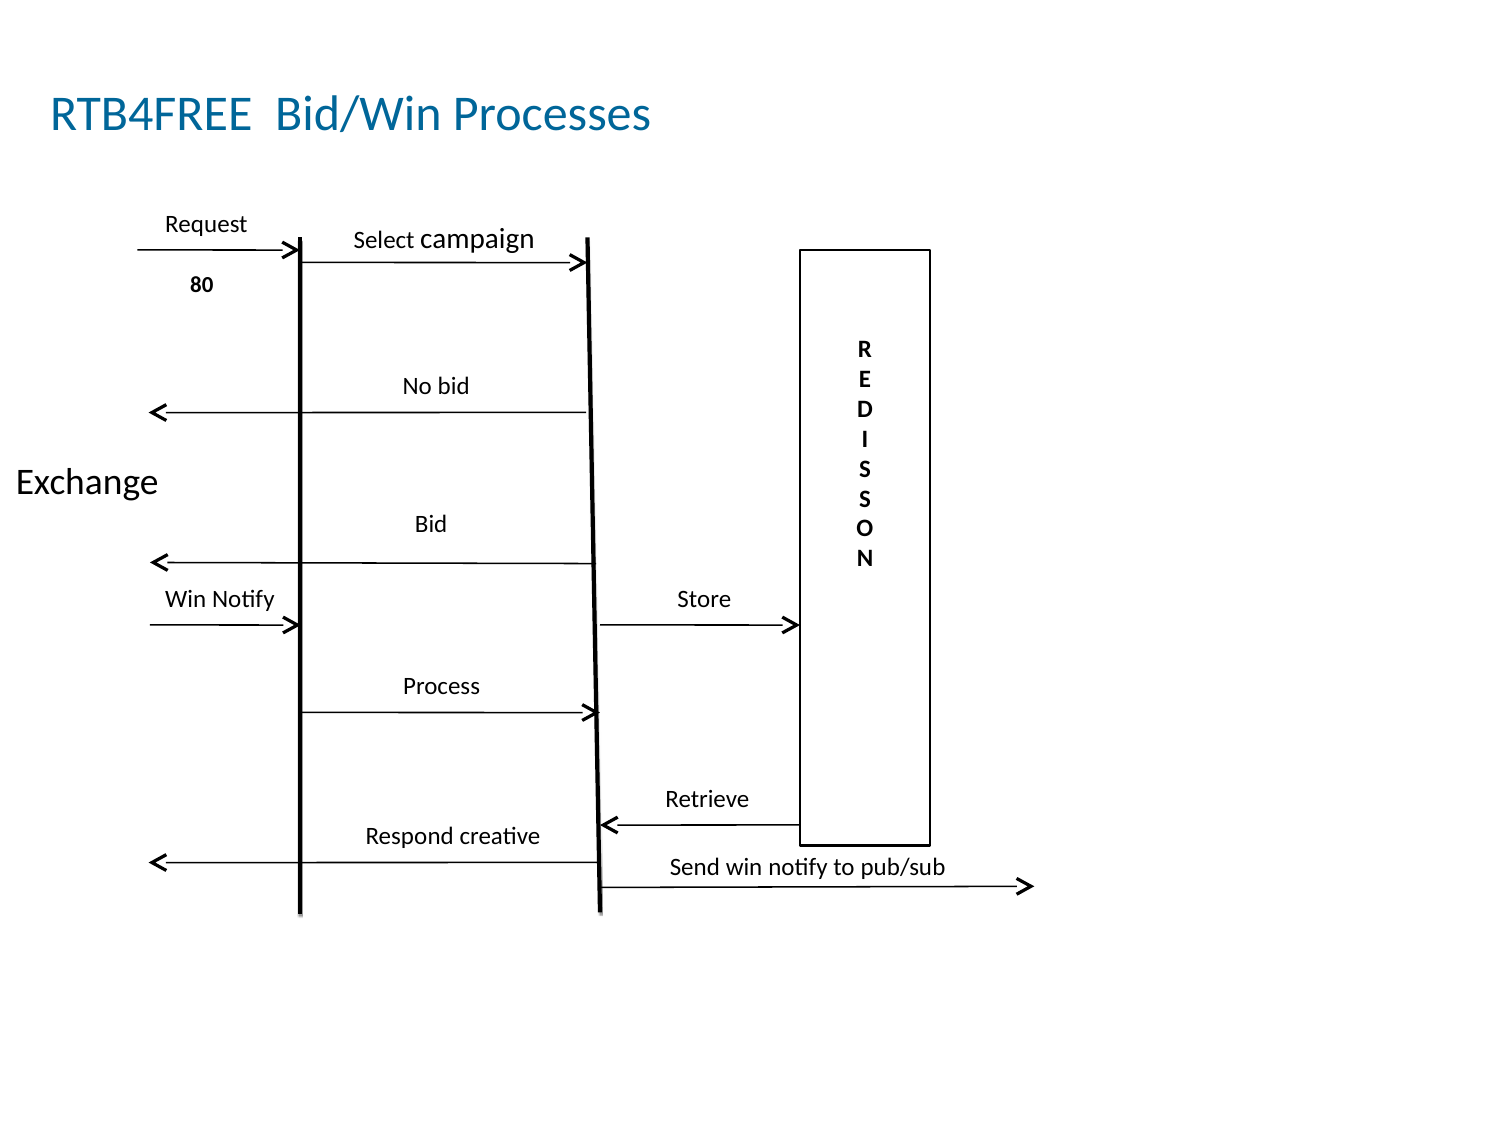

RTB4FREE Bid/Win Processes
Request
Select campaign
R
E
D
I
S
S
O
N
80
No bid
Exchange
Bid
Win Notify
Store
Process
Retrieve
Respond creative
Send win notify to pub/sub